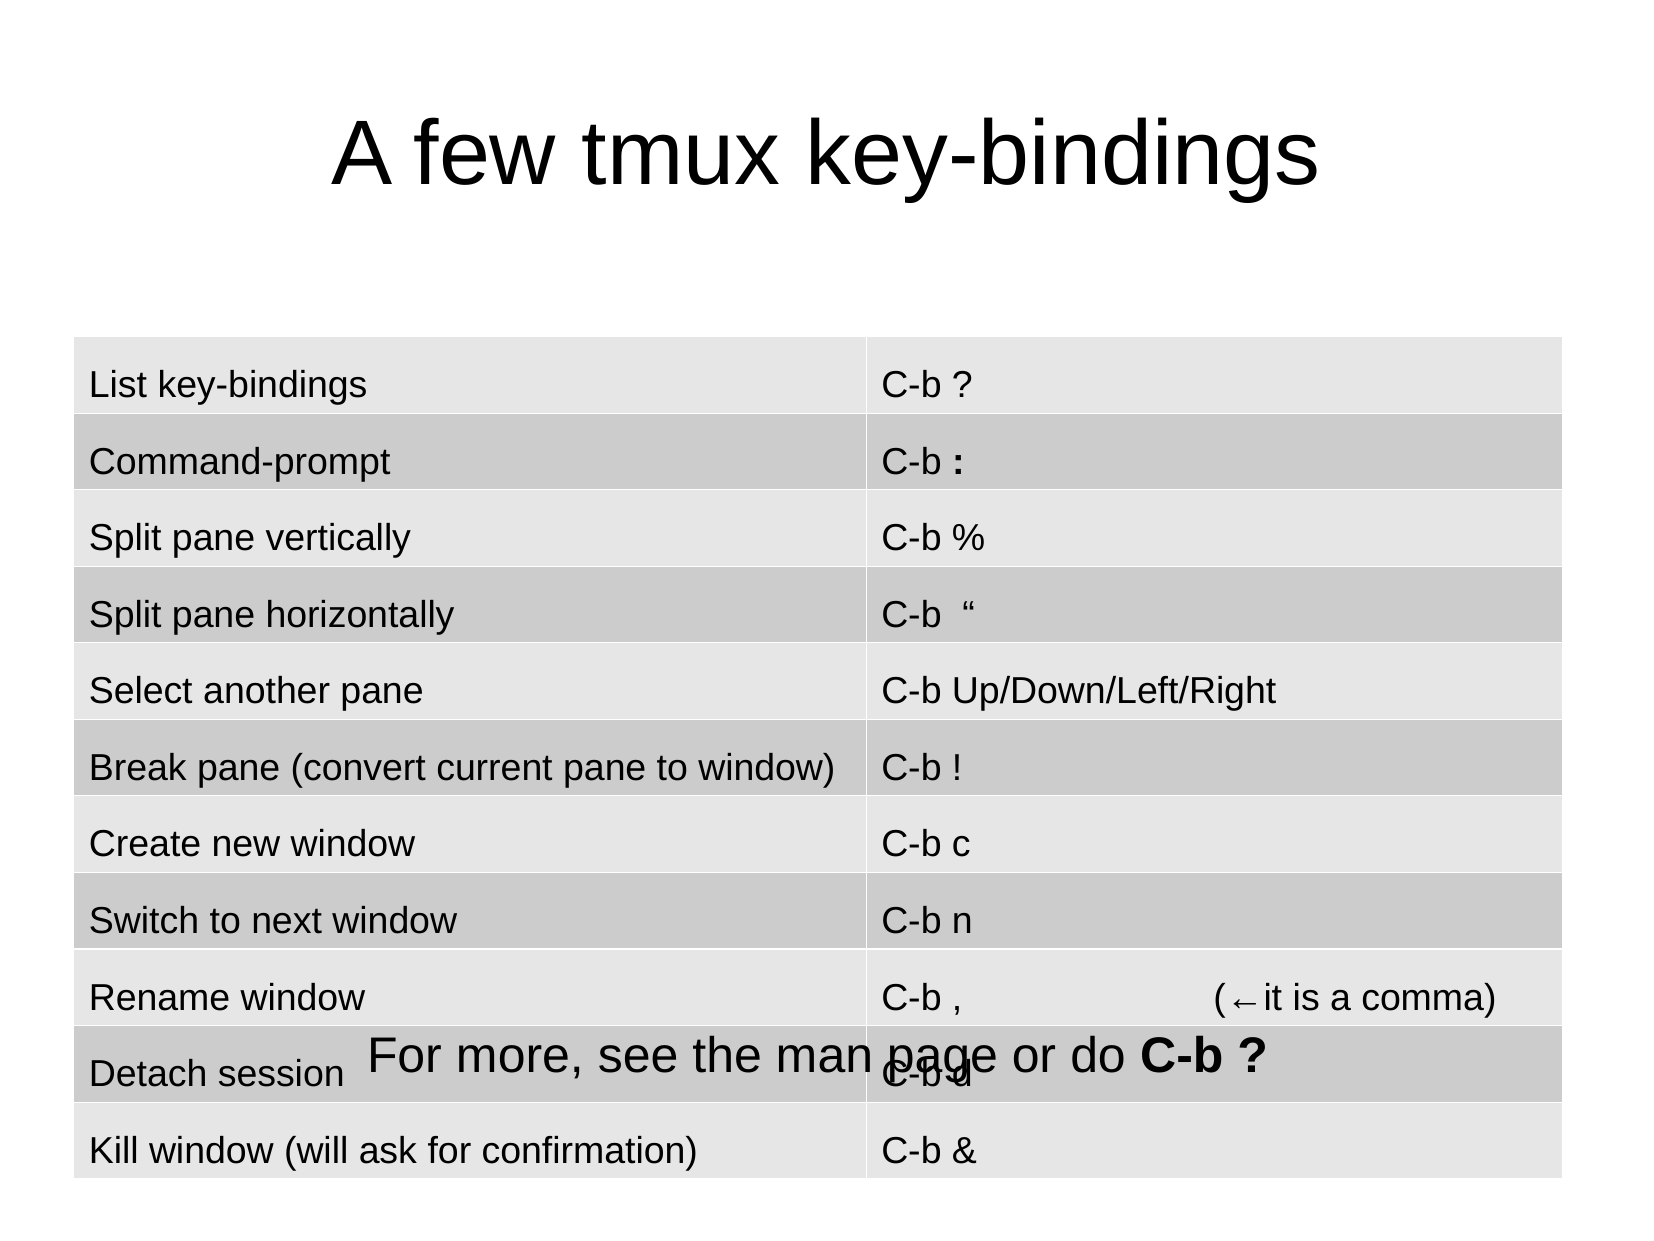

# A few tmux key-bindings
| List key-bindings | C-b ? |
| --- | --- |
| Command-prompt | C-b : |
| Split pane vertically | C-b % |
| Split pane horizontally | C-b “ |
| Select another pane | C-b Up/Down/Left/Right |
| Break pane (convert current pane to window) | C-b ! |
| Create new window | C-b c |
| Switch to next window | C-b n |
| Rename window | C-b , (←it is a comma) |
| Detach session | C-b d |
| Kill window (will ask for confirmation) | C-b & |
For more, see the man page or do C-b ?